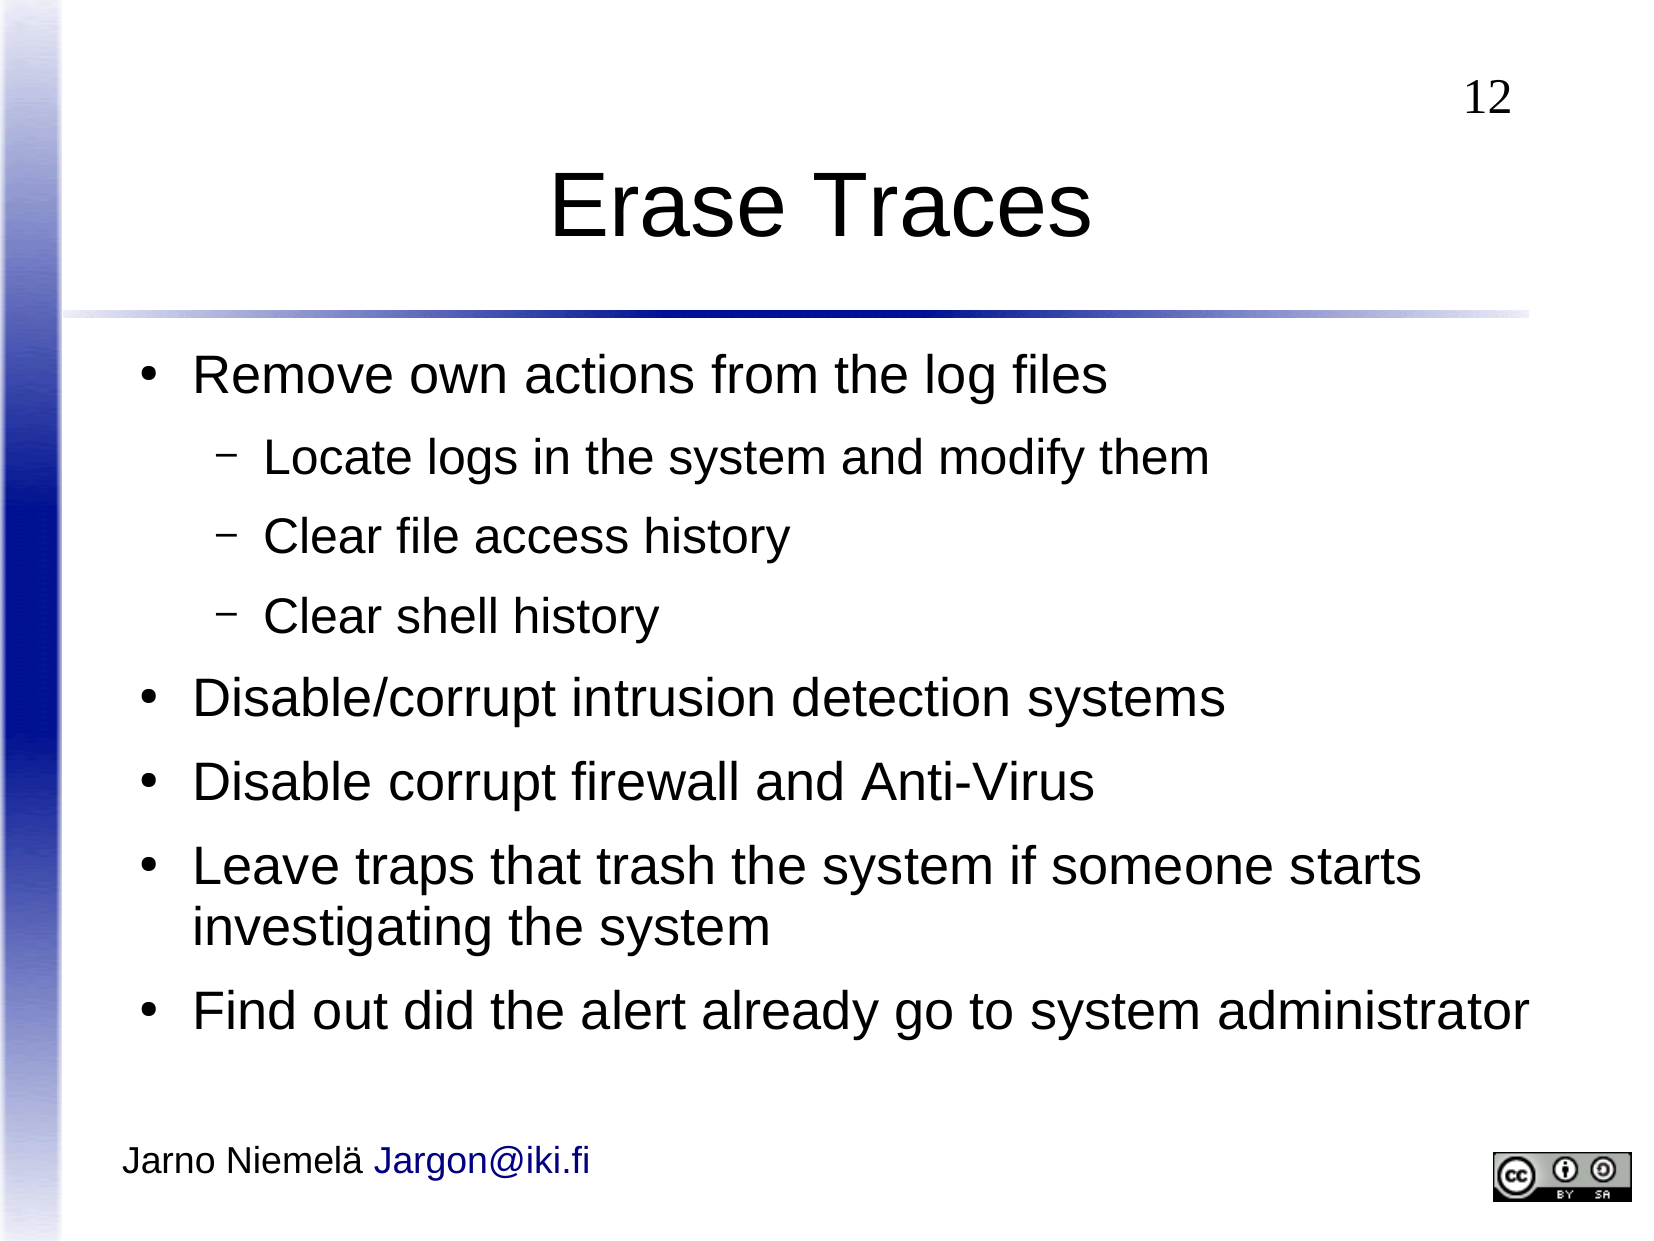

# Erase Traces
Remove own actions from the log files
Locate logs in the system and modify them
Clear file access history
Clear shell history
Disable/corrupt intrusion detection systems
Disable corrupt firewall and Anti-Virus
Leave traps that trash the system if someone starts investigating the system
Find out did the alert already go to system administrator